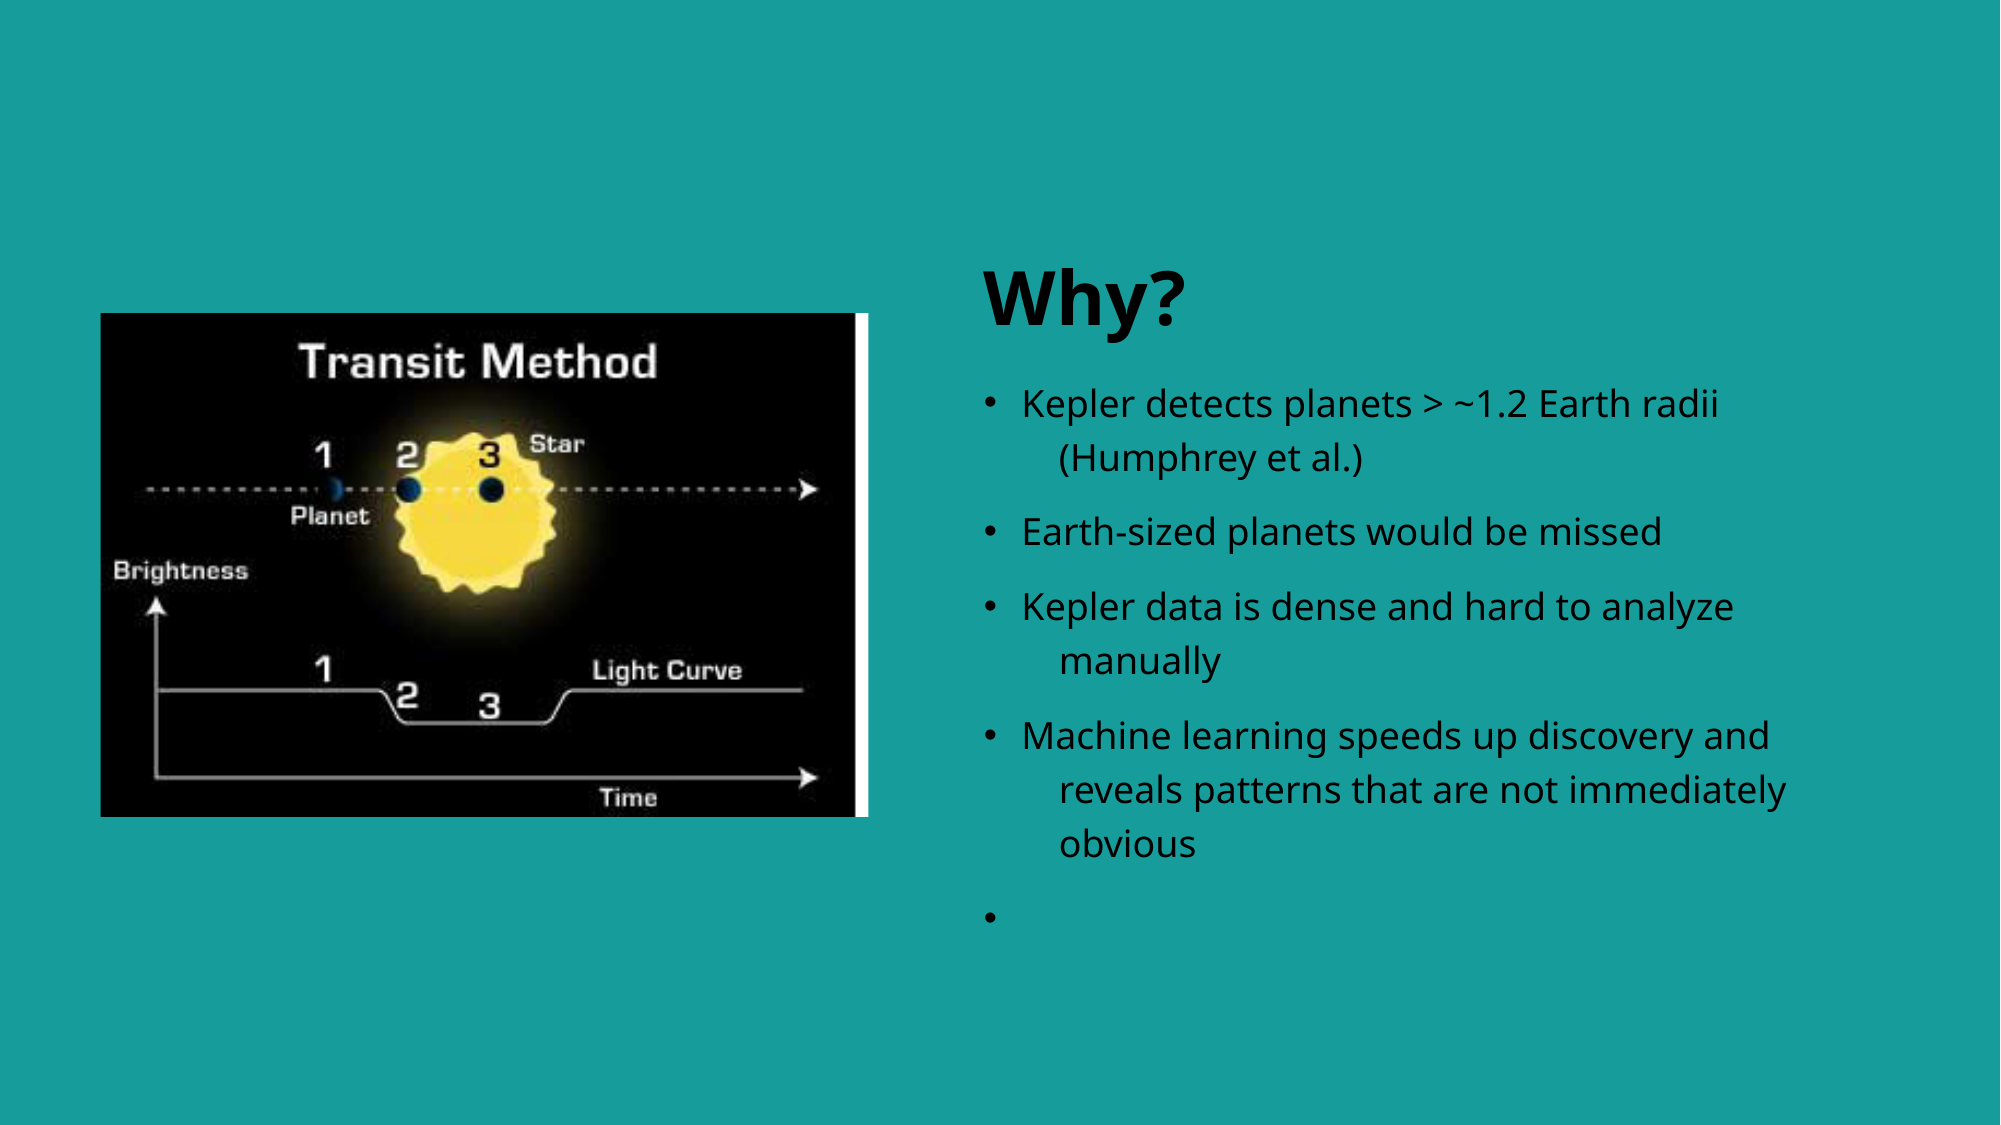

# Why?
Kepler detects planets > ~1.2 Earth radii (Humphrey et al.)
Earth-sized planets would be missed
Kepler data is dense and hard to analyze manually
Machine learning speeds up discovery and reveals patterns that are not immediately obvious